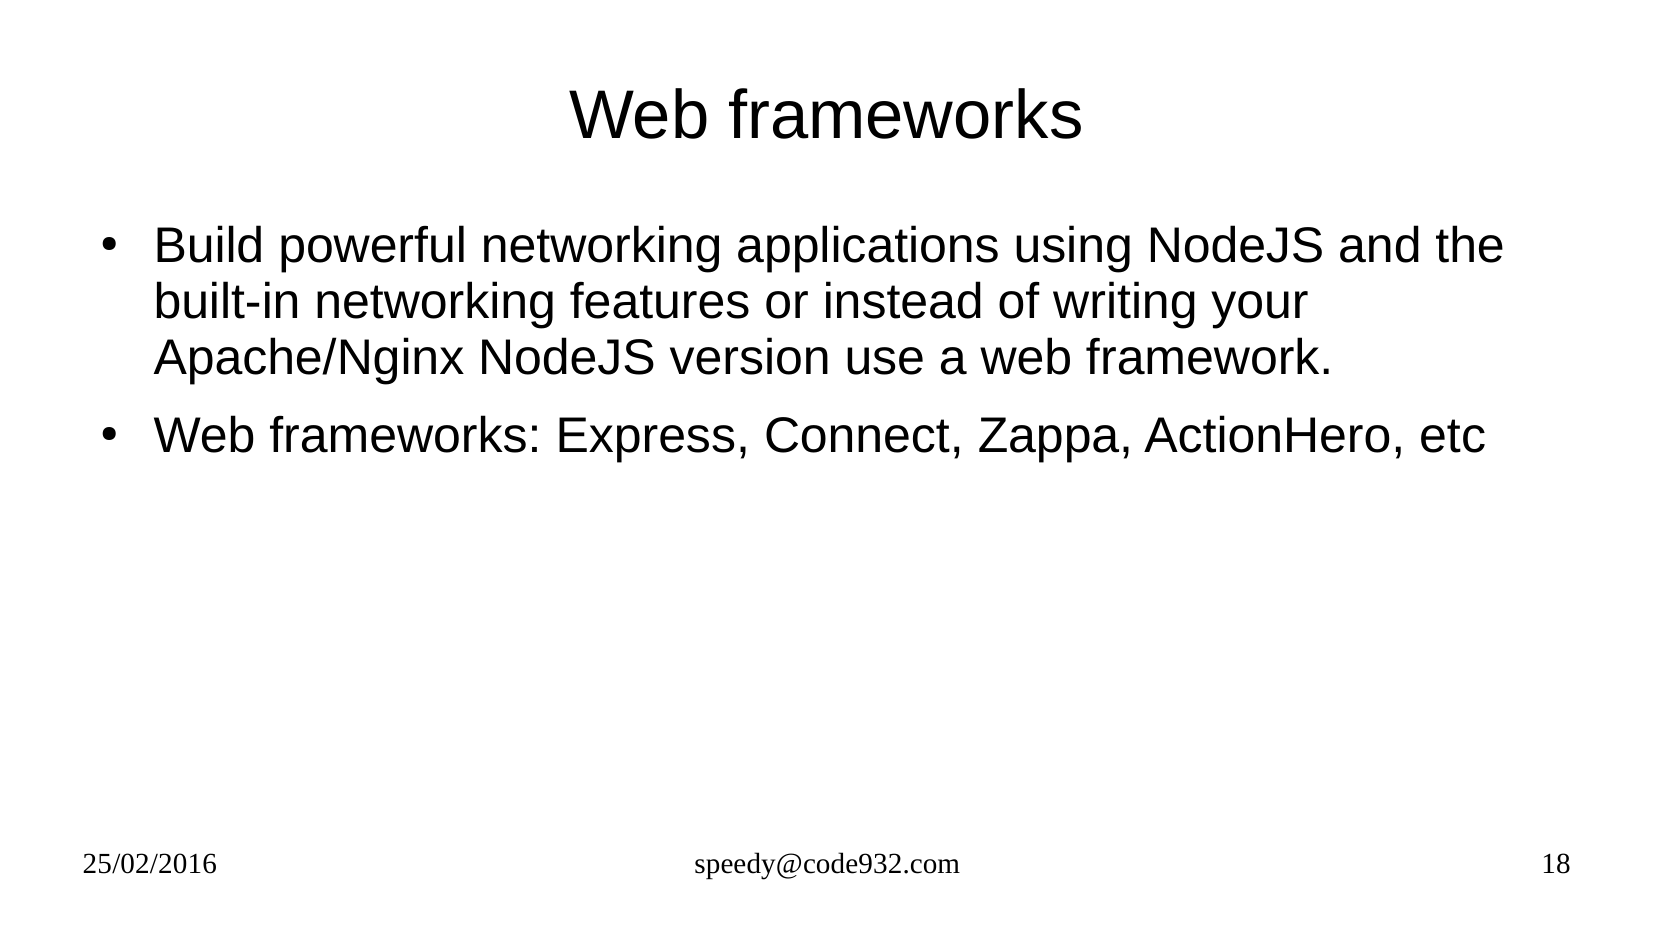

# Web frameworks
Build powerful networking applications using NodeJS and the built-in networking features or instead of writing your Apache/Nginx NodeJS version use a web framework.
Web frameworks: Express, Connect, Zappa, ActionHero, etc
25/02/2016
speedy@code932.com
18